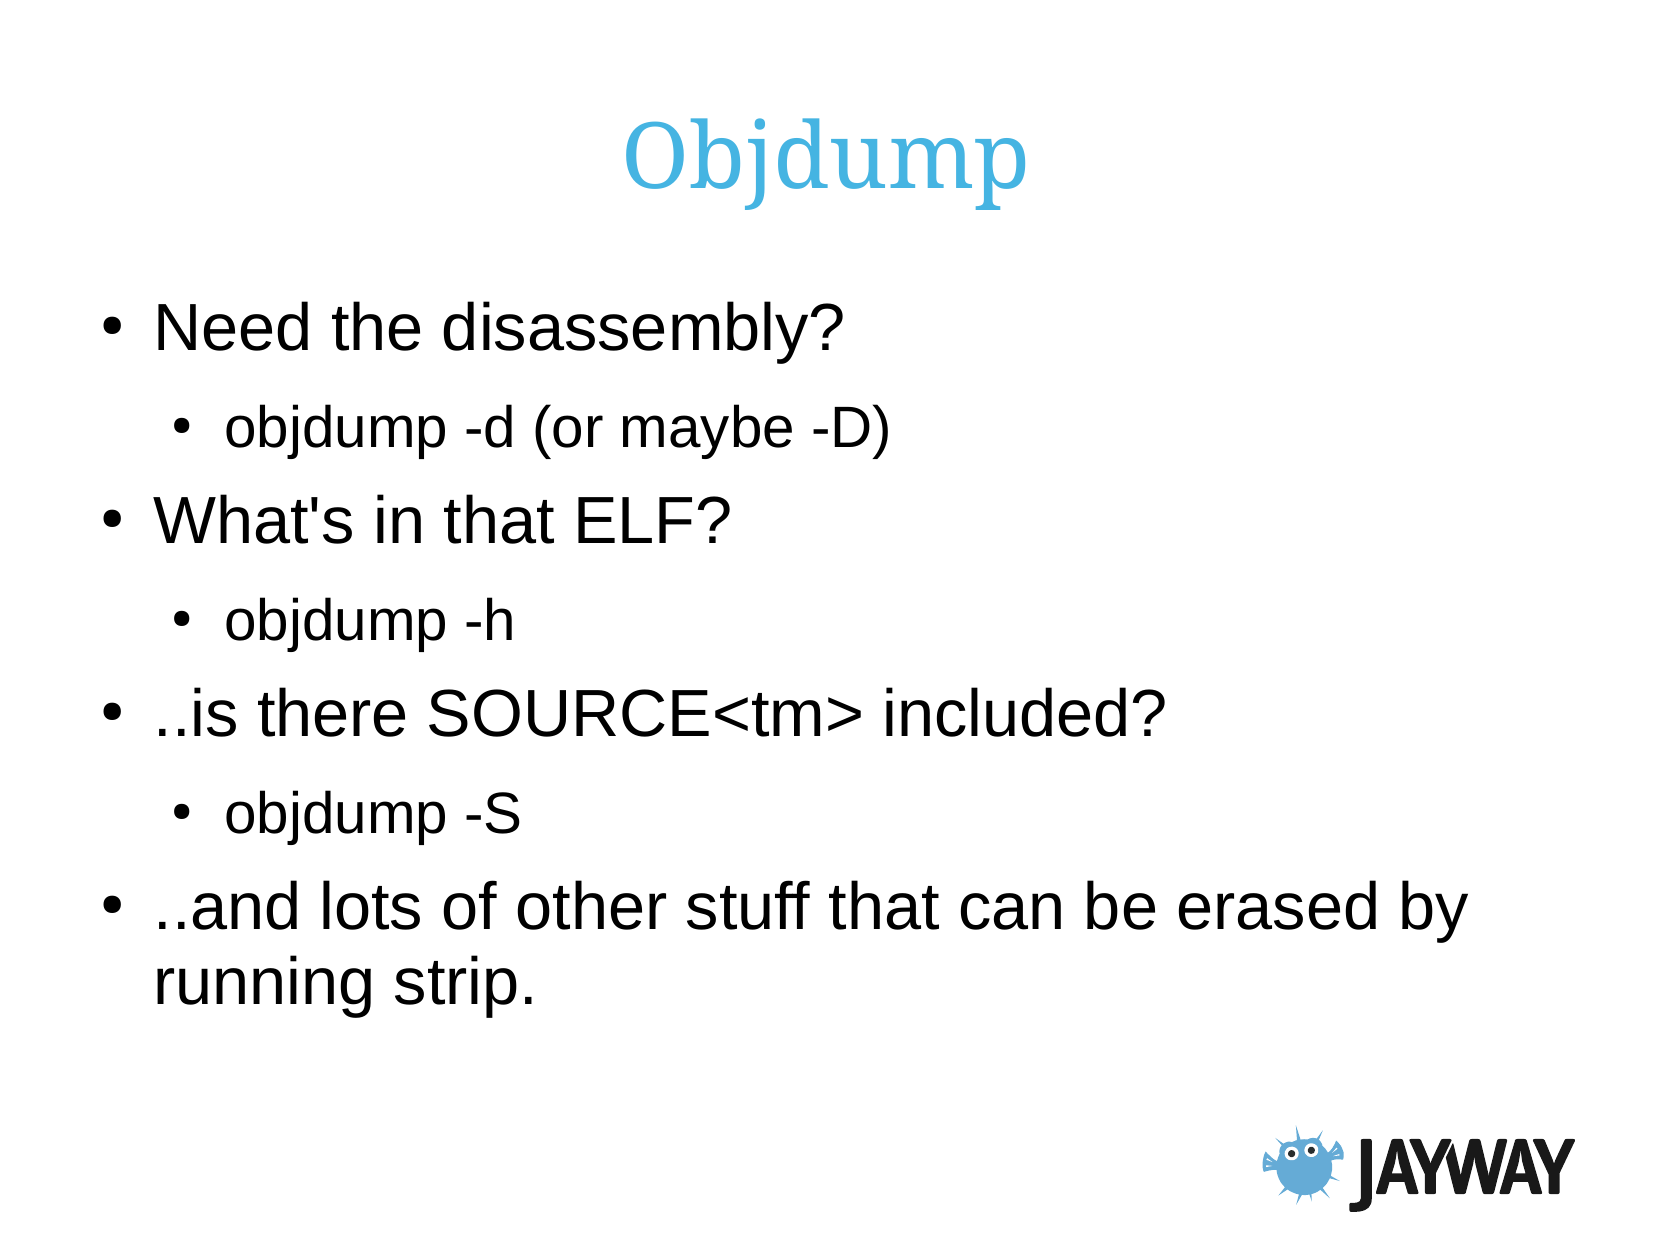

# Objdump
Need the disassembly?
objdump -d (or maybe -D)
What's in that ELF?
objdump -h
..is there SOURCE<tm> included?
objdump -S
..and lots of other stuff that can be erased by running strip.